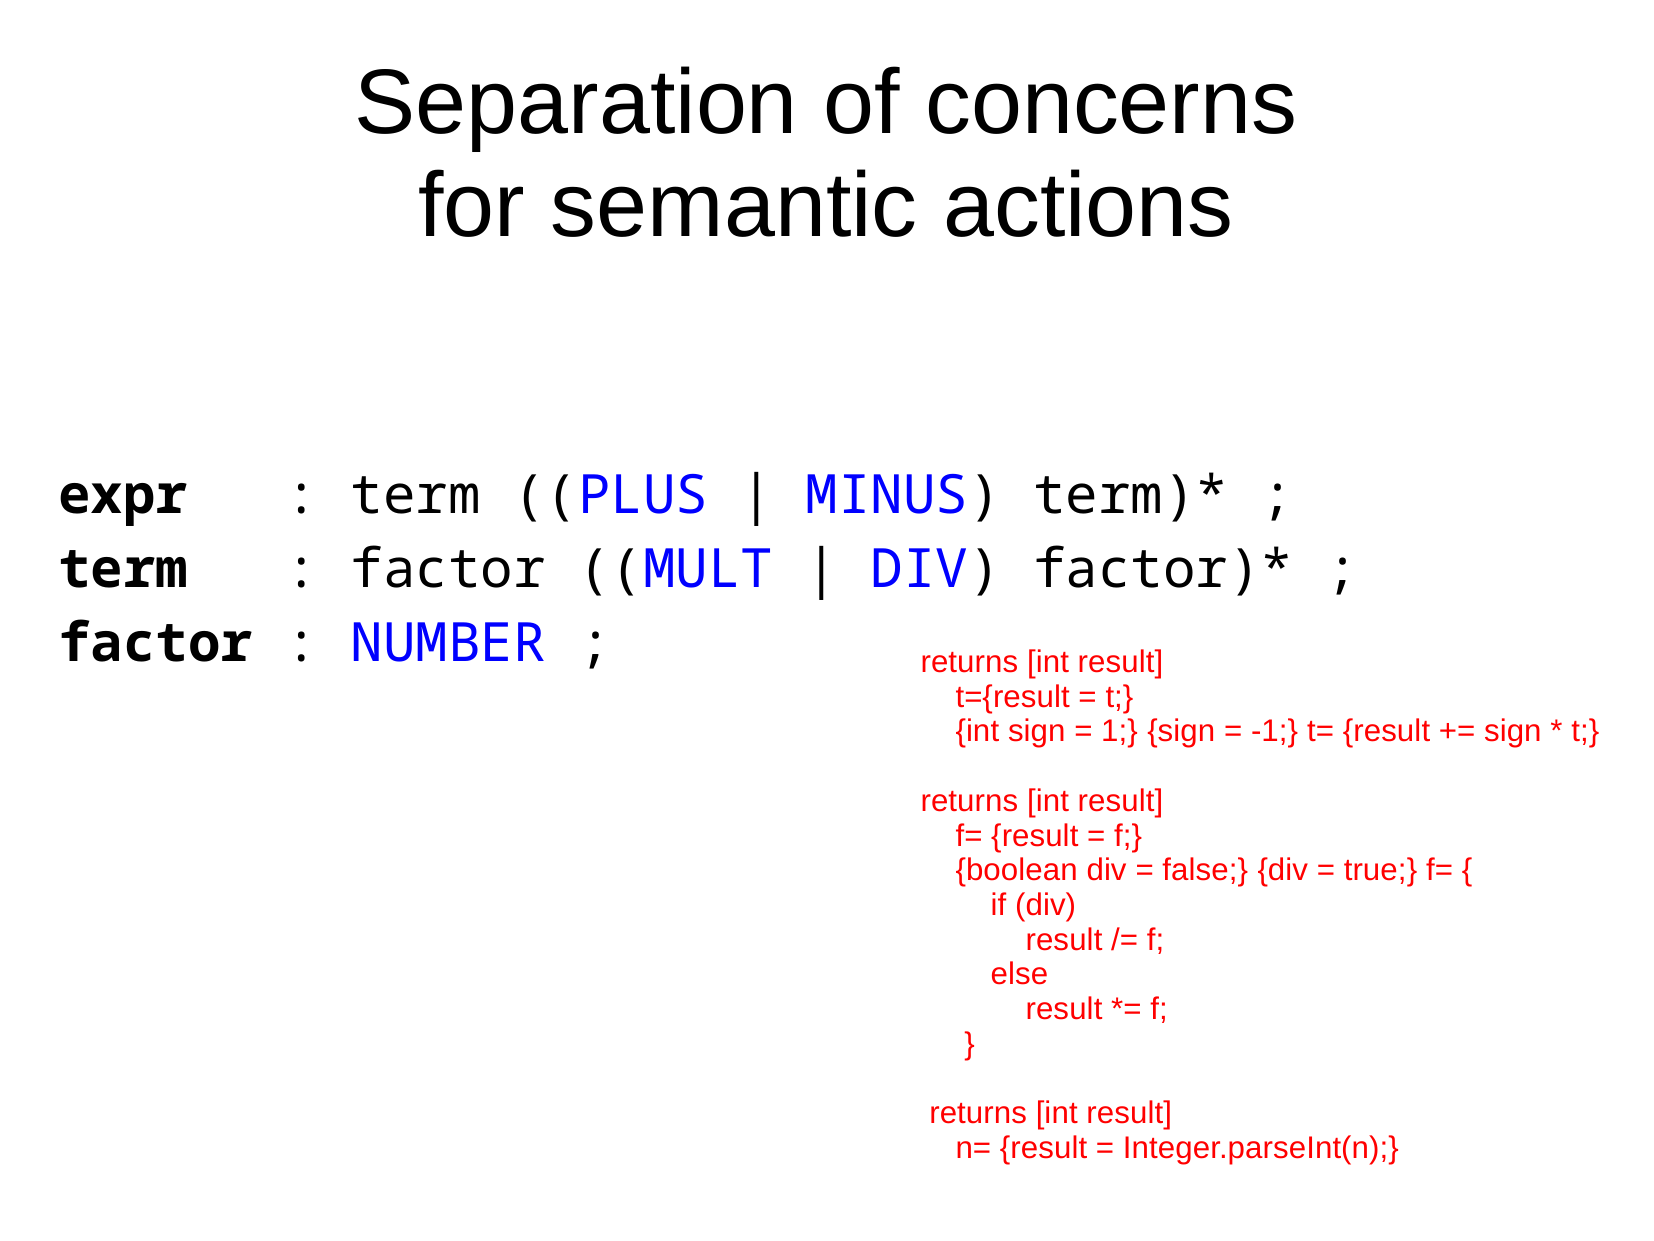

# Separation of concerns for semantic actions
expr : term ((PLUS | MINUS) term)* ;
term : factor ((MULT | DIV) factor)* ;
factor : NUMBER ;
returns [int result]
 t={result = t;}
 {int sign = 1;} {sign = -1;} t= {result += sign * t;}
returns [int result]
 f= {result = f;}
 {boolean div = false;} {div = true;} f= {
 if (div)
 result /= f;
 else
 result *= f;
 }
 returns [int result]
 n= {result = Integer.parseInt(n);}